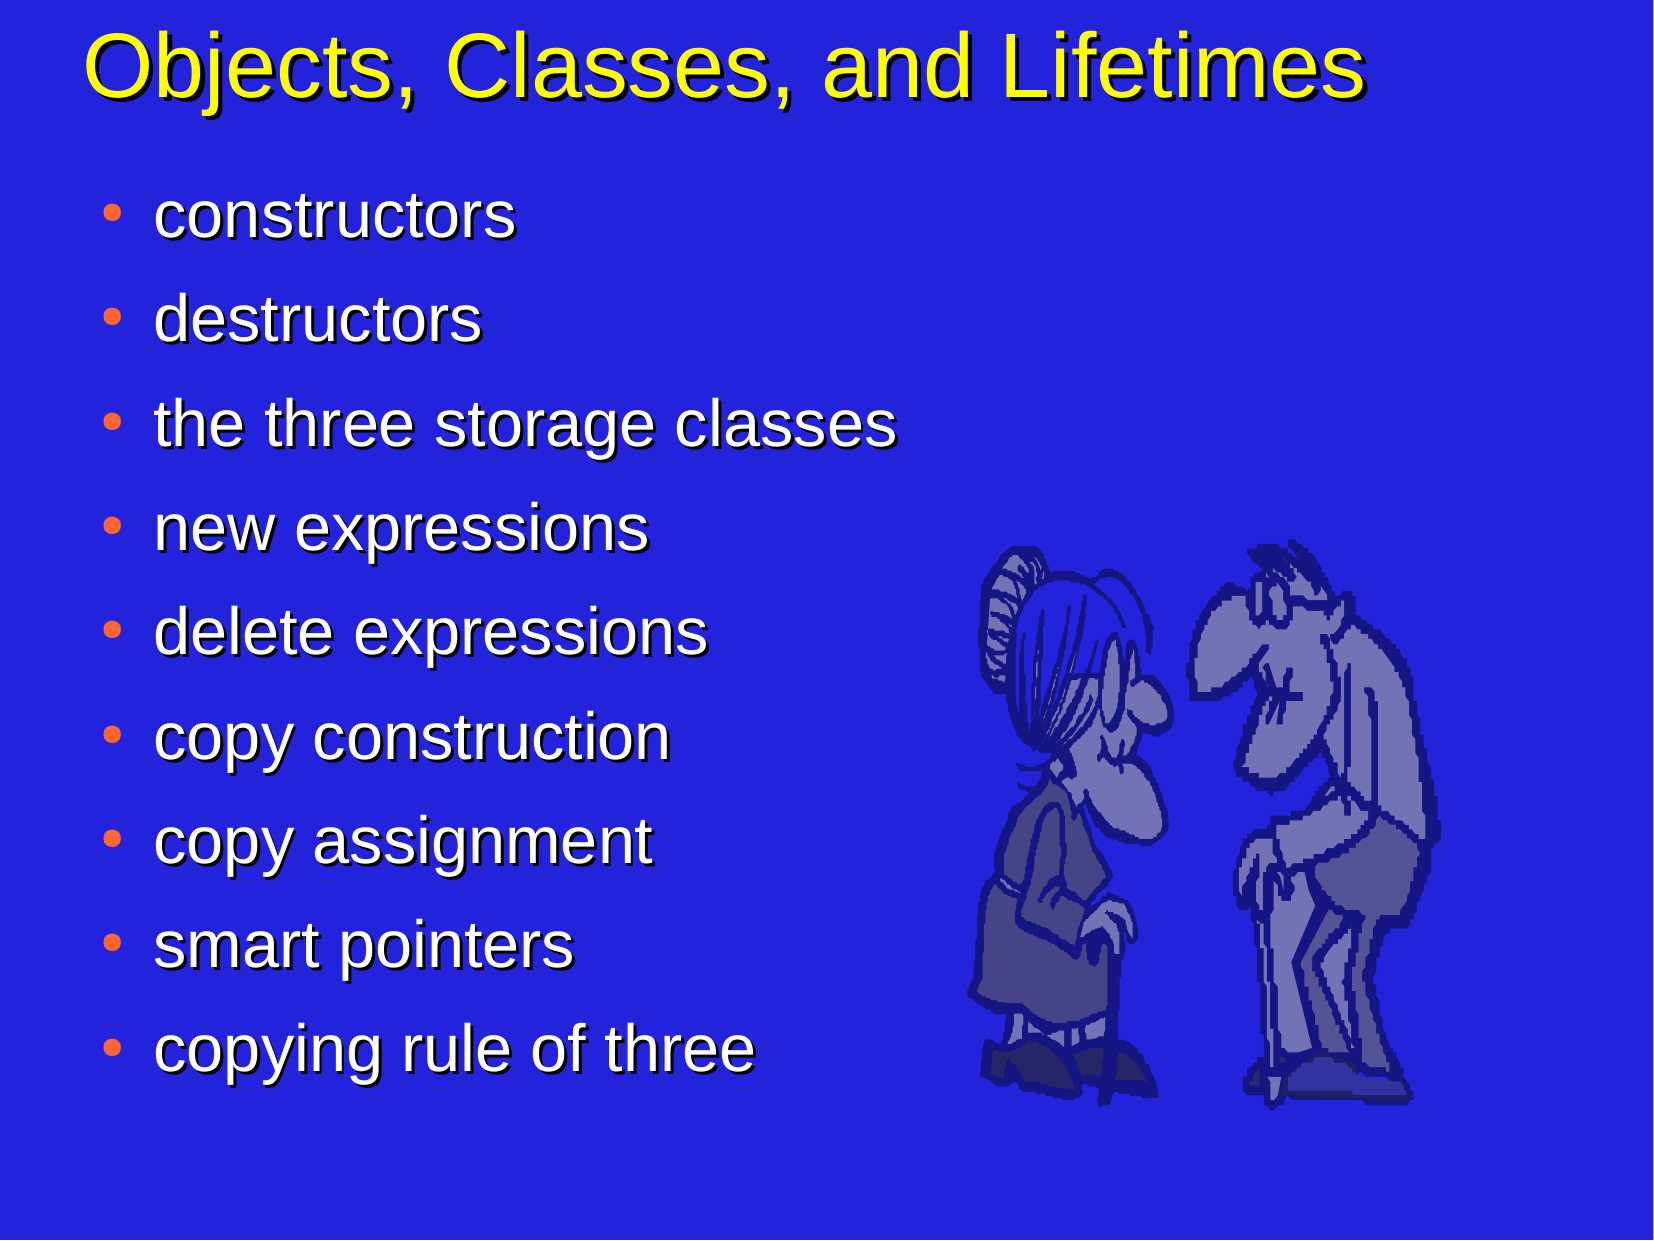

# Objects, Classes, and Lifetimes
constructors
destructors
the three storage classes
new expressions
delete expressions
copy construction
copy assignment
smart pointers
copying rule of three